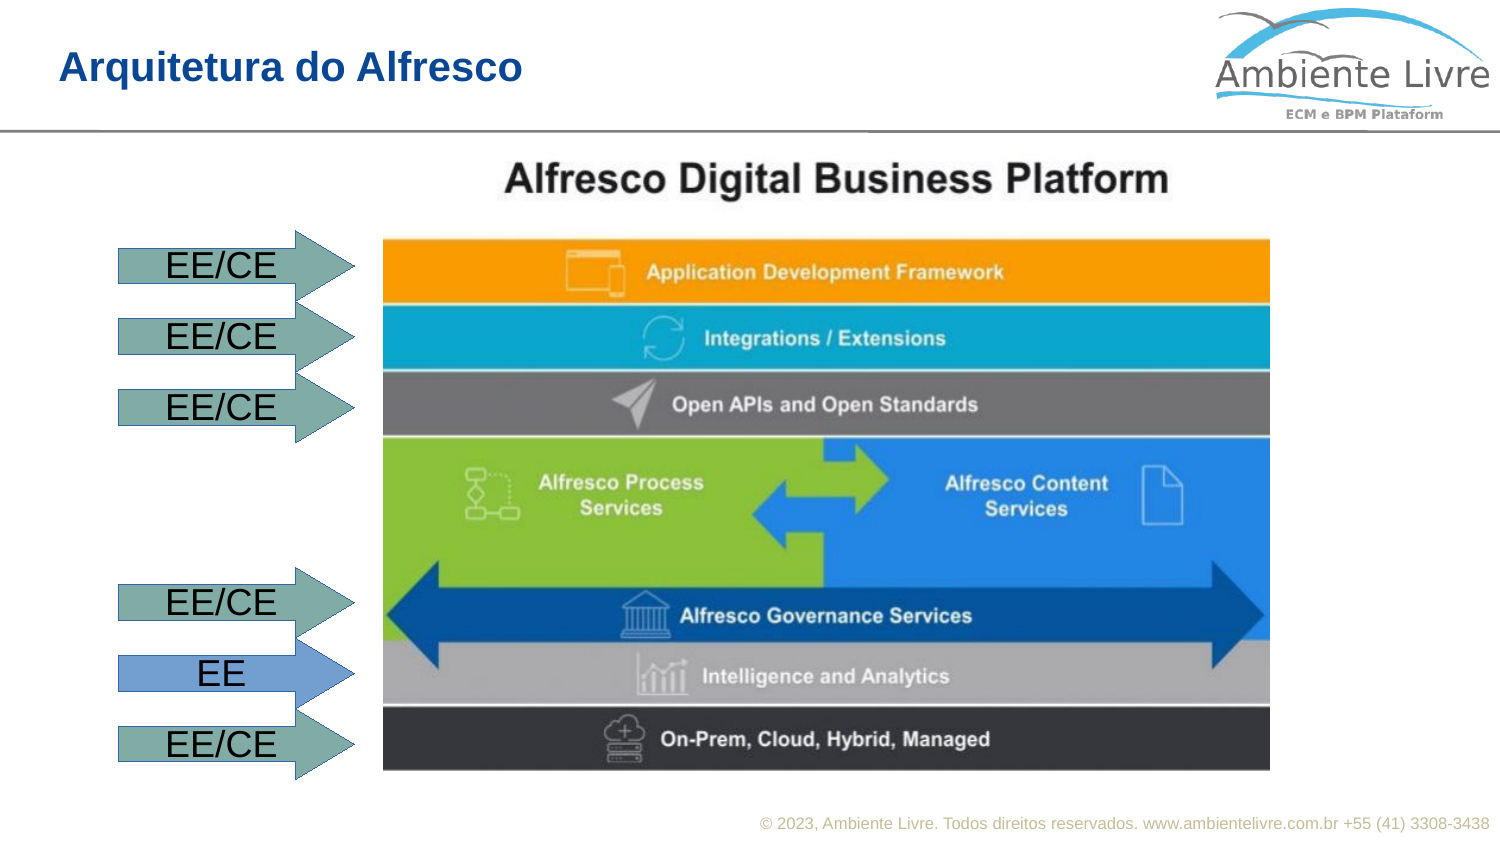

# Arquitetura do Alfresco
EE/CE
EE/CE
EE/CE
EE/CE
EE
EE/CE